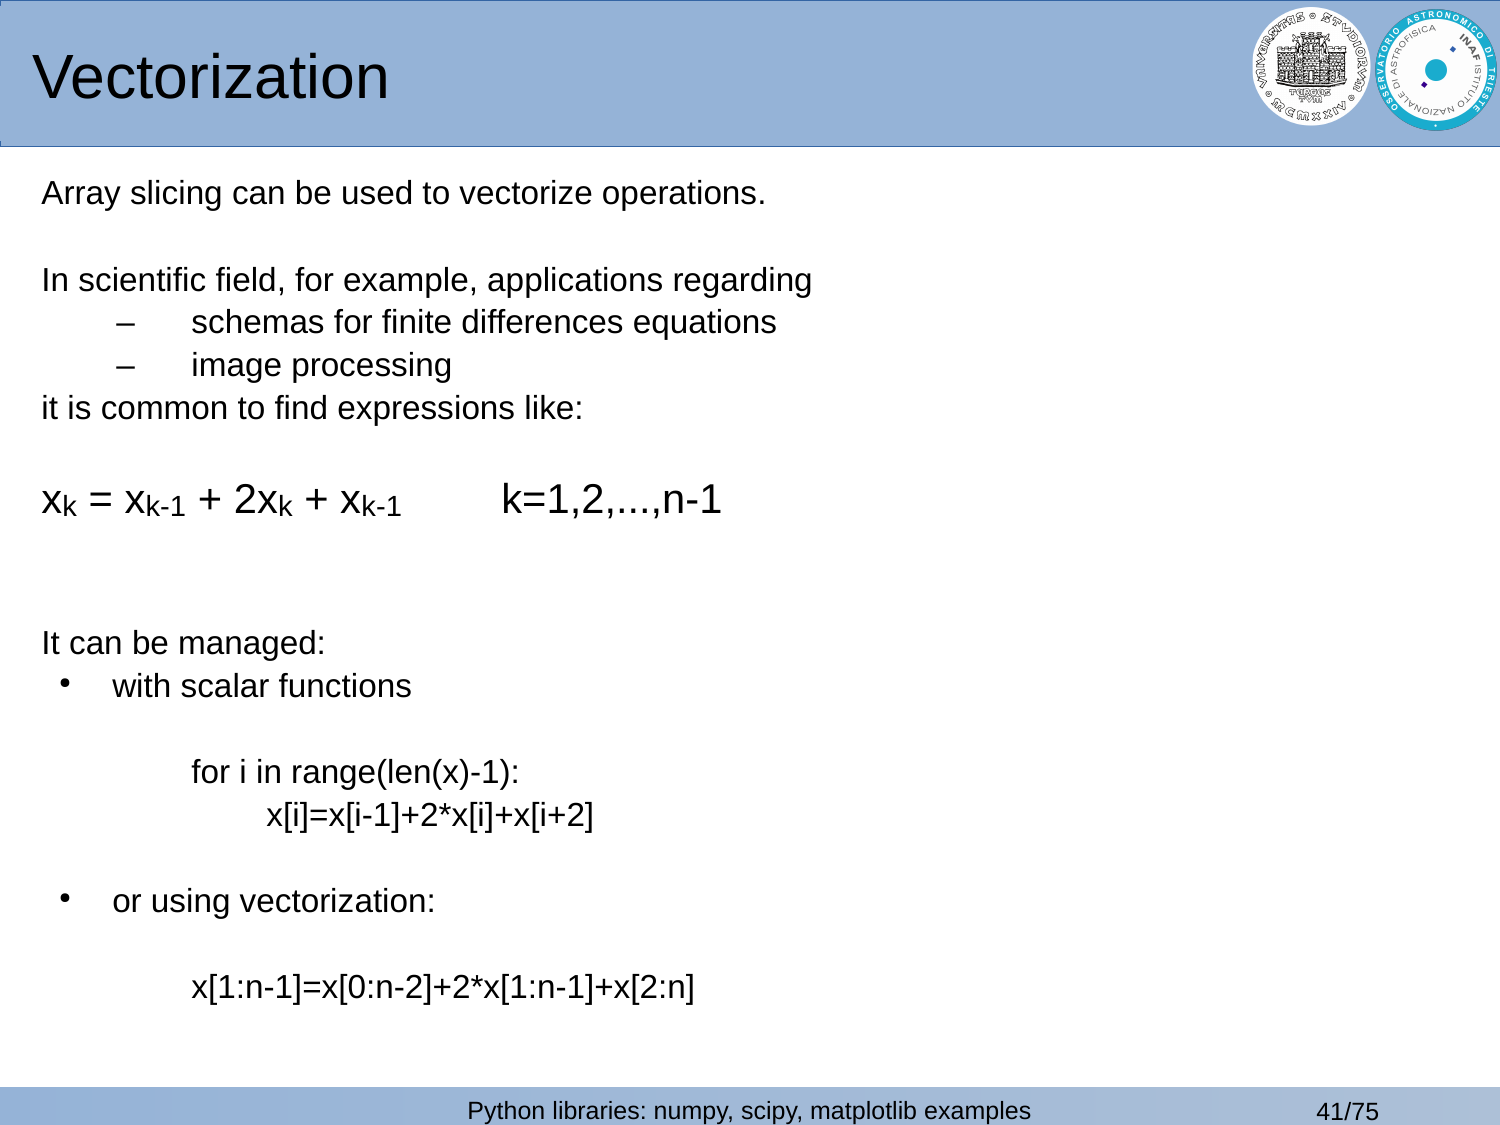

Vectorization
# Array slicing can be used to vectorize operations.
In scientific field, for example, applications regarding
 	–	schemas for finite differences equations
 	–	image processing
it is common to find expressions like:
xk = xk-1 + 2xk + xk-1 k=1,2,...,n-1
It can be managed:
with scalar functions
 		for i in range(len(x)-1):
 			x[i]=x[i-1]+2*x[i]+x[i+2]
or using vectorization:
 		x[1:n-1]=x[0:n-2]+2*x[1:n-1]+x[2:n]